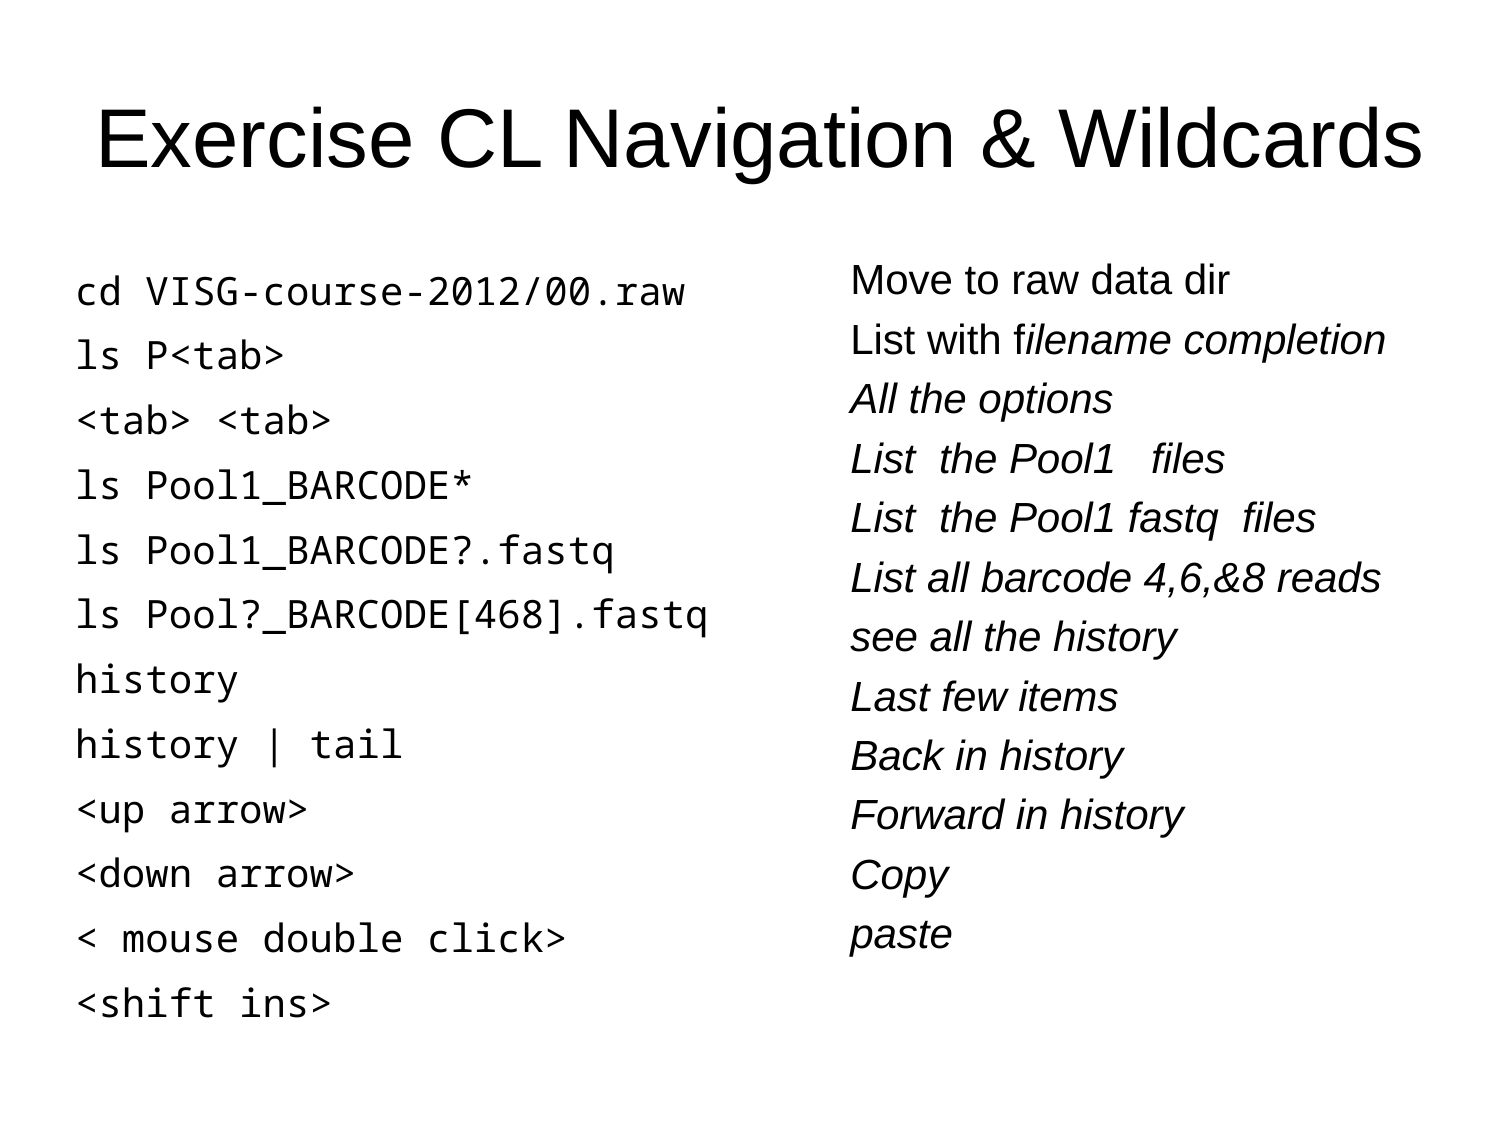

# Exercise CL Navigation & Wildcards
Move to raw data dir
List with filename completion
All the options
List the Pool1 files
List the Pool1 fastq files
List all barcode 4,6,&8 reads
see all the history
Last few items
Back in history
Forward in history
Copy
paste
cd VISG-course-2012/00.raw
ls P<tab>
<tab> <tab>
ls Pool1_BARCODE*
ls Pool1_BARCODE?.fastq
ls Pool?_BARCODE[468].fastq
history
history | tail
<up arrow>
<down arrow>
< mouse double click>
<shift ins>